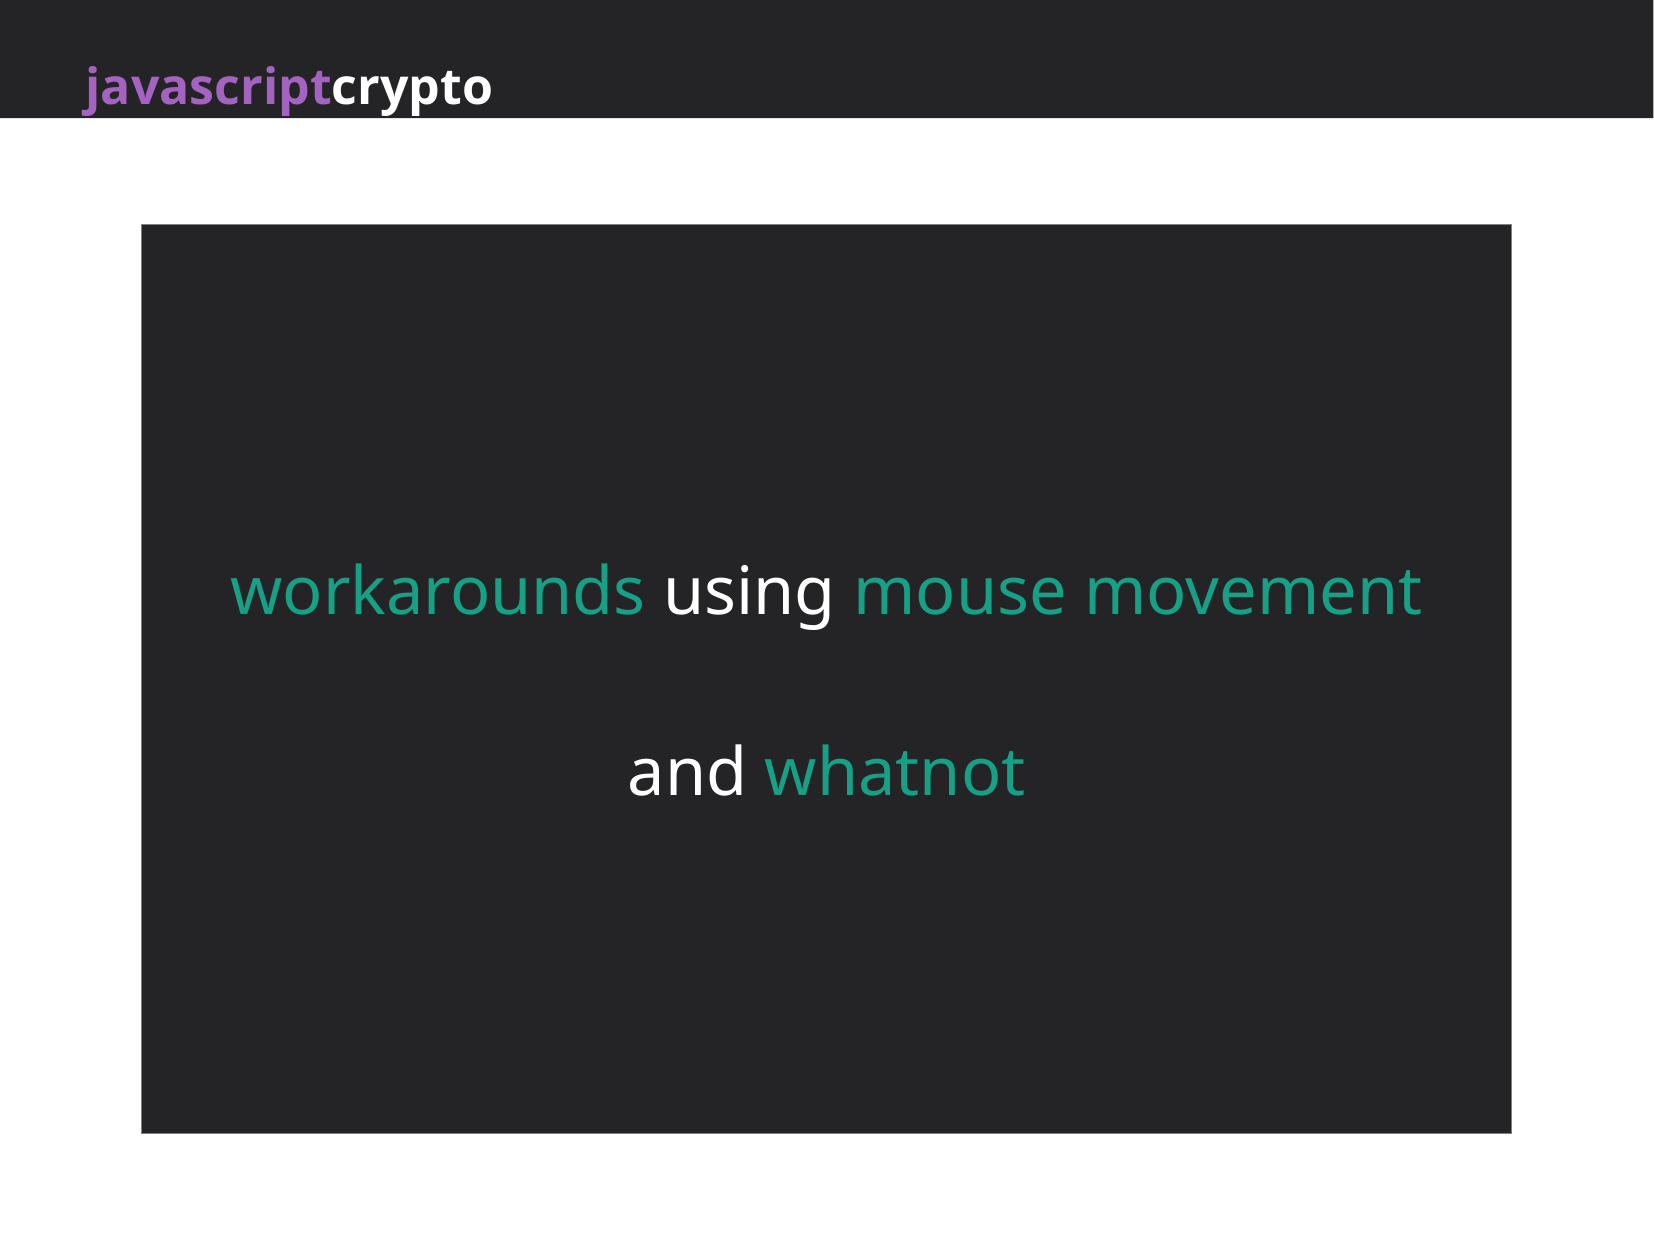

javascriptcrypto
workarounds using mouse movement
and whatnot